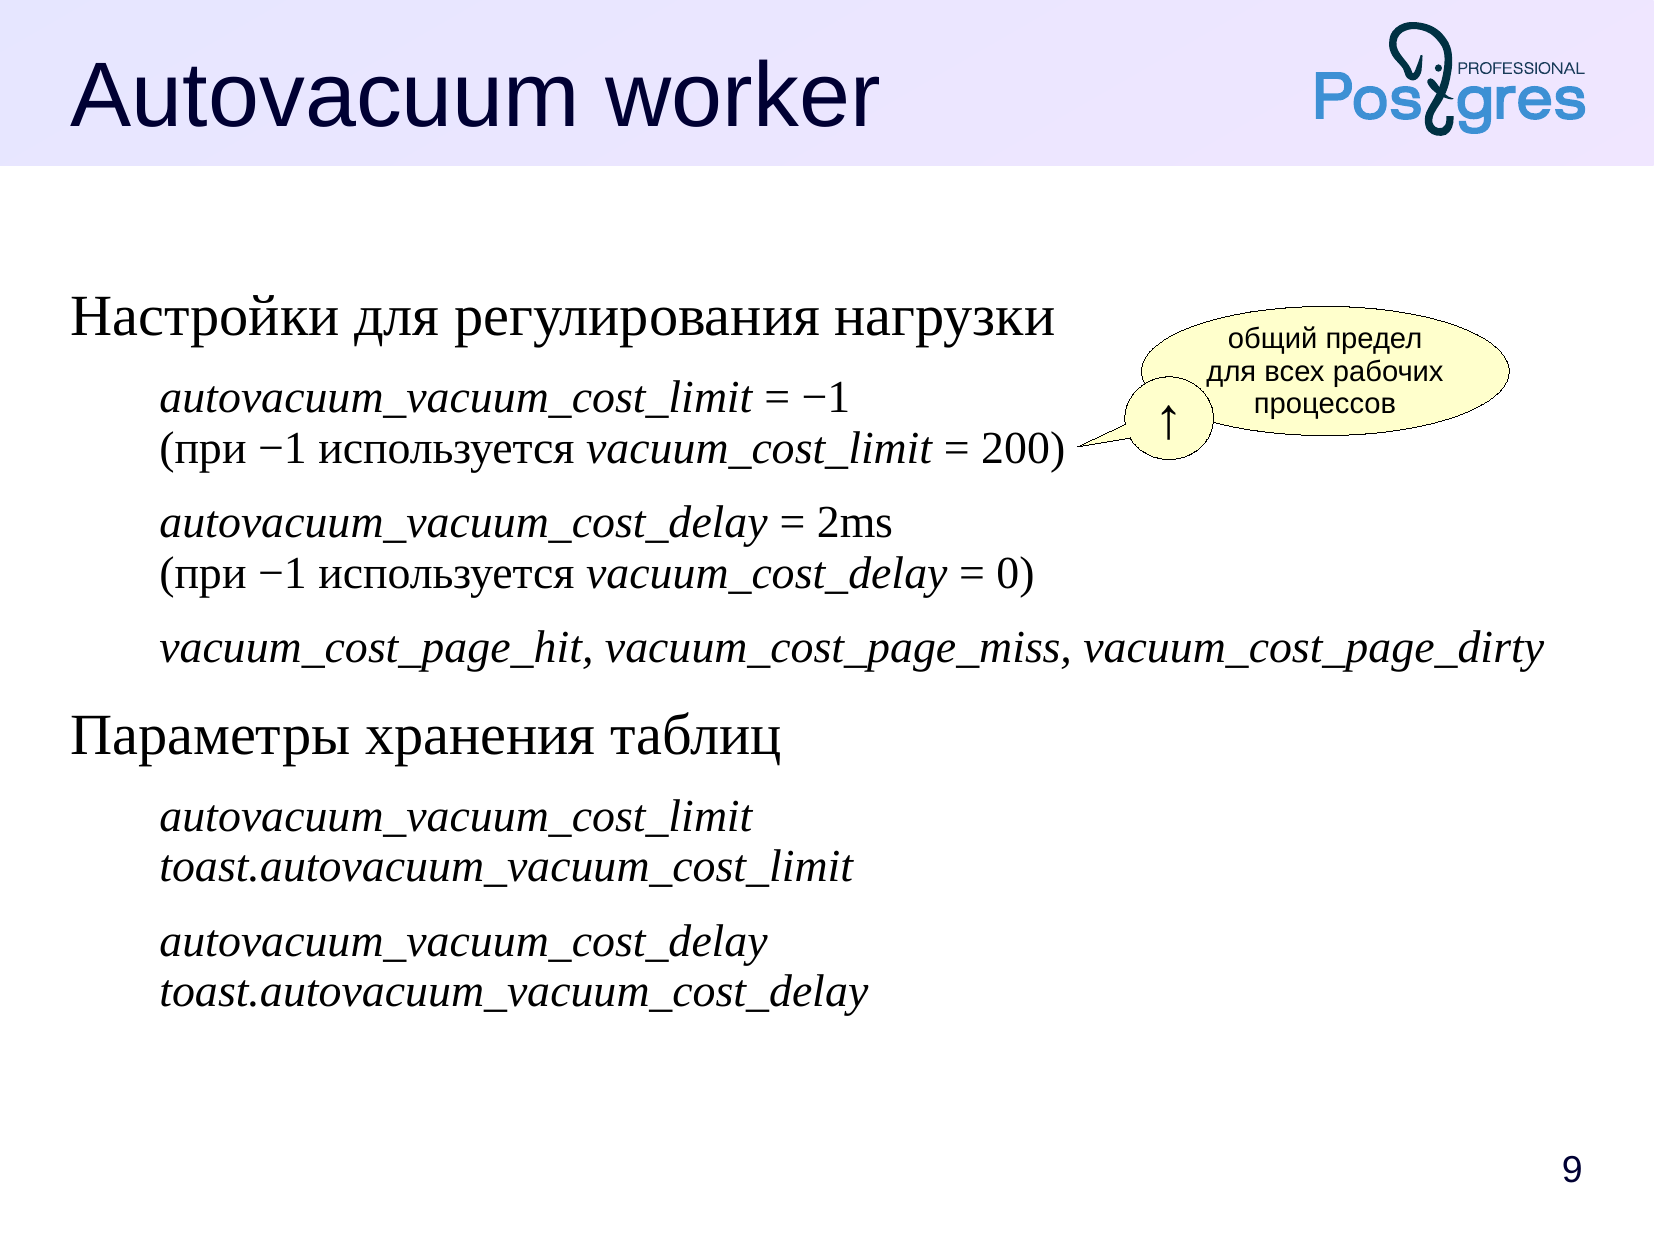

# Autovacuum worker
Настройки для регулирования нагрузки
autovacuum_vacuum_cost_limit = −1
(при −1 используется vacuum_cost_limit = 200)
autovacuum_vacuum_cost_delay = 2ms
(при −1 используется vacuum_cost_delay = 0)
vacuum_cost_page_hit, vacuum_cost_page_miss, vacuum_cost_page_dirty
Параметры хранения таблиц
autovacuum_vacuum_cost_limit
toast.autovacuum_vacuum_cost_limit
autovacuum_vacuum_cost_delay
toast.autovacuum_vacuum_cost_delay
общий предел
для всех рабочих
процессов
↑